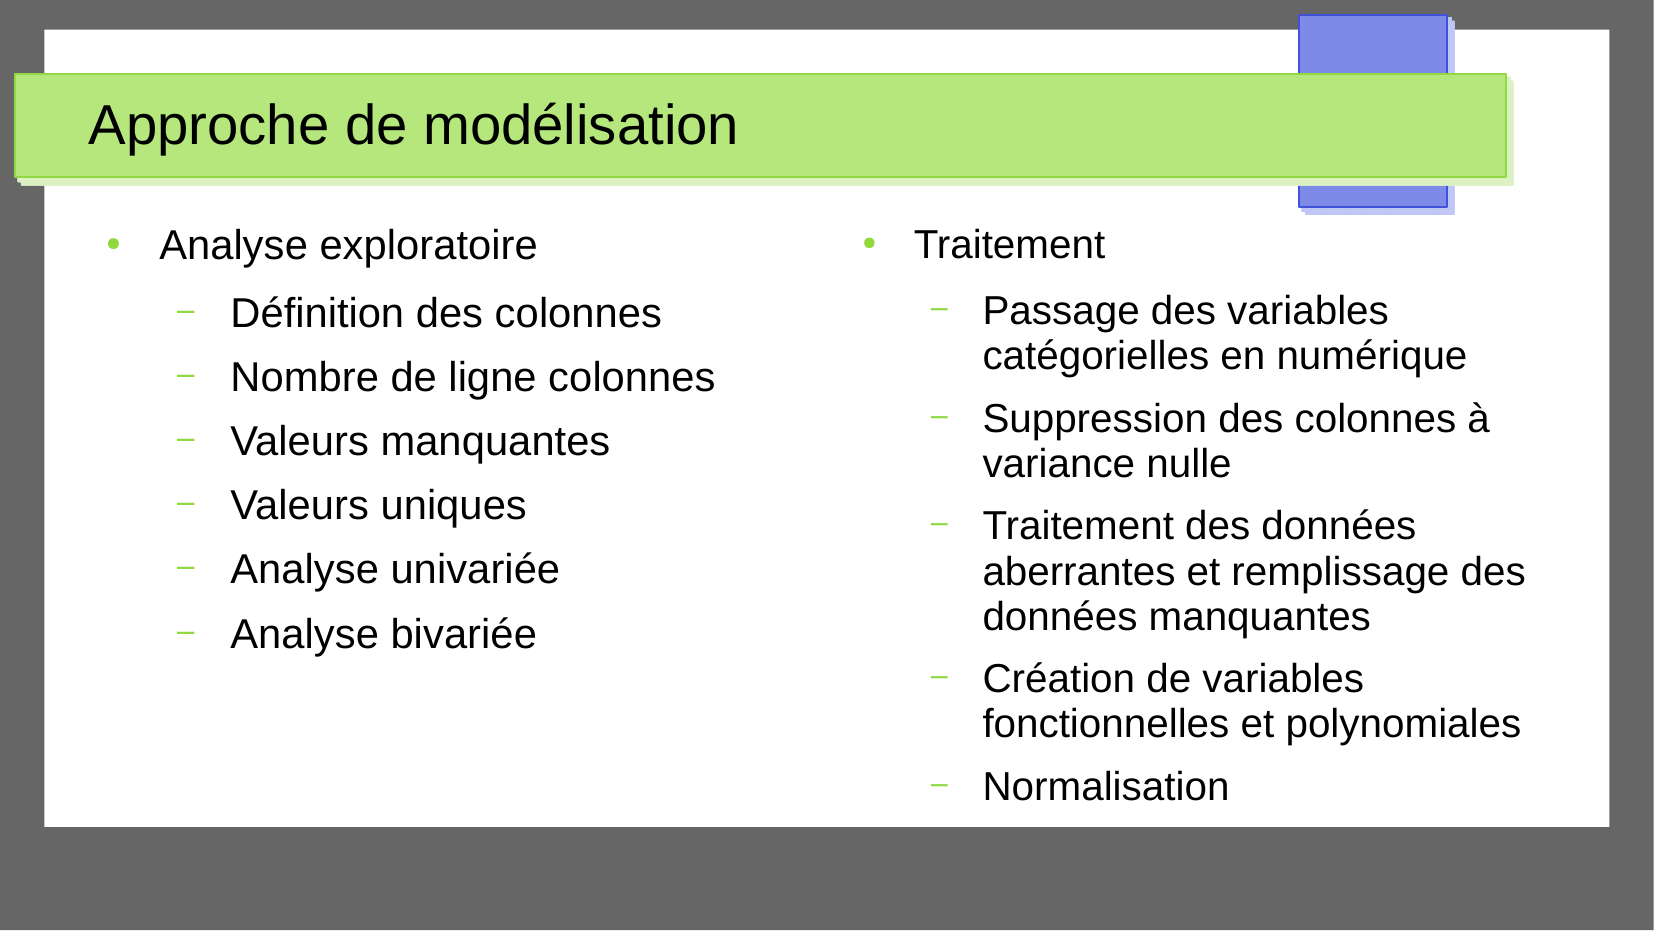

# Approche de modélisation
Analyse exploratoire
Définition des colonnes
Nombre de ligne colonnes
Valeurs manquantes
Valeurs uniques
Analyse univariée
Analyse bivariée
Traitement
Passage des variables catégorielles en numérique
Suppression des colonnes à variance nulle
Traitement des données aberrantes et remplissage des données manquantes
Création de variables fonctionnelles et polynomiales
Normalisation